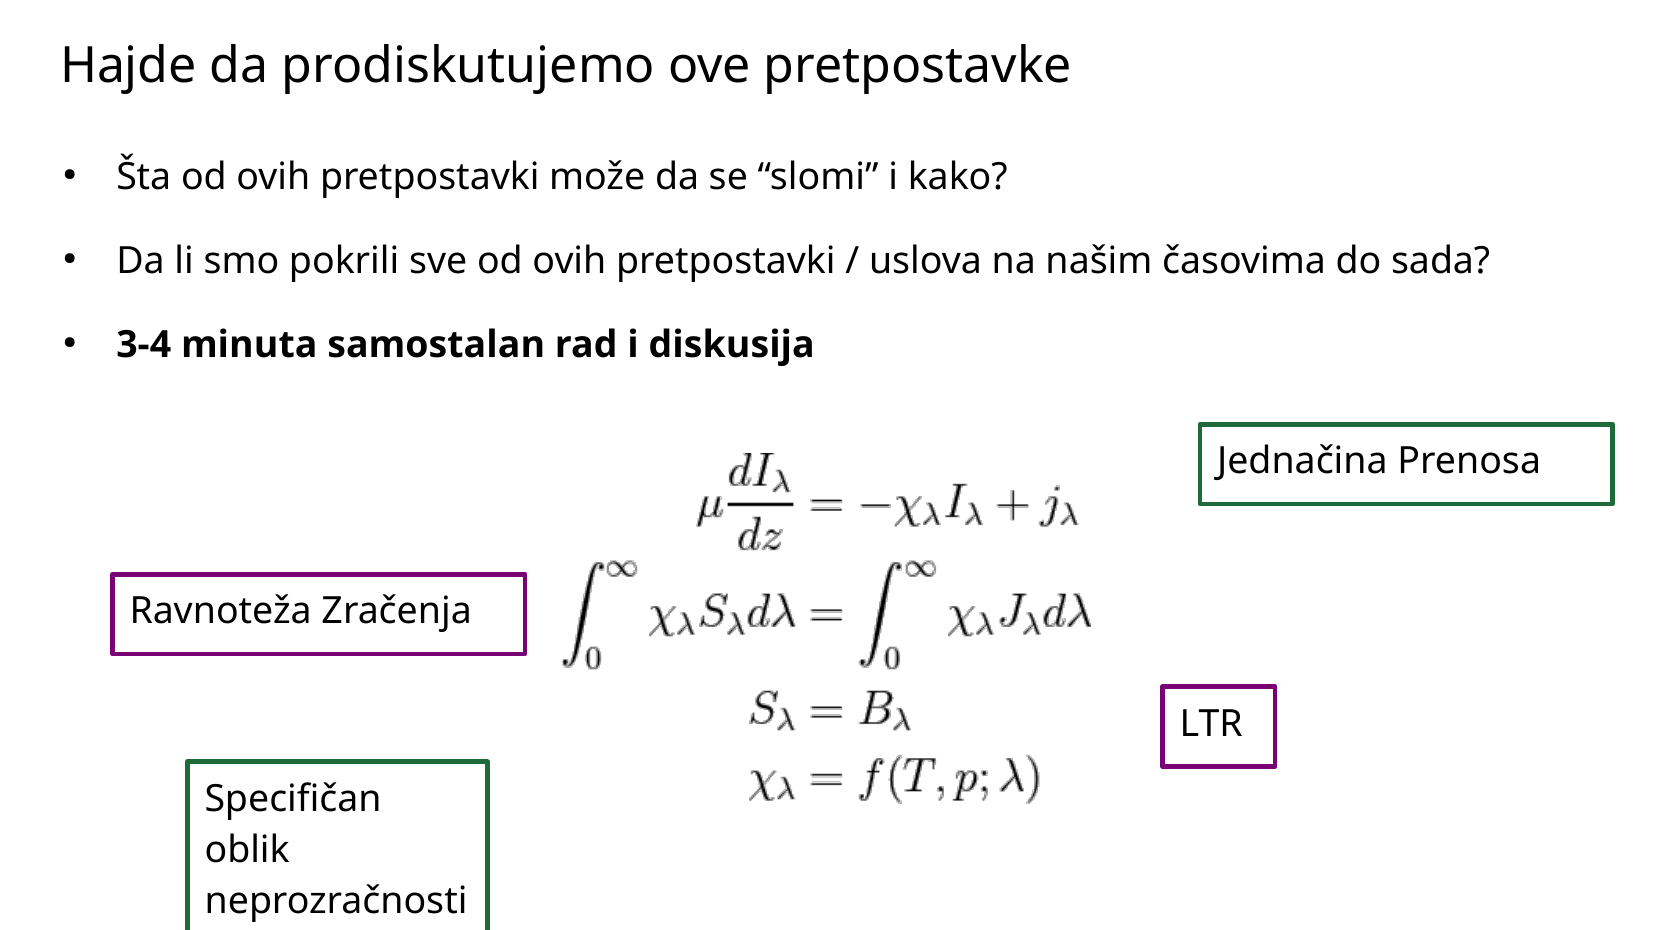

# Hajde da prodiskutujemo ove pretpostavke
Šta od ovih pretpostavki može da se “slomi” i kako?
Da li smo pokrili sve od ovih pretpostavki / uslova na našim časovima do sada?
3-4 minuta samostalan rad i diskusija
Jednačina Prenosa
Ravnoteža Zračenja
LTR
Specifičan oblik neprozračnosti